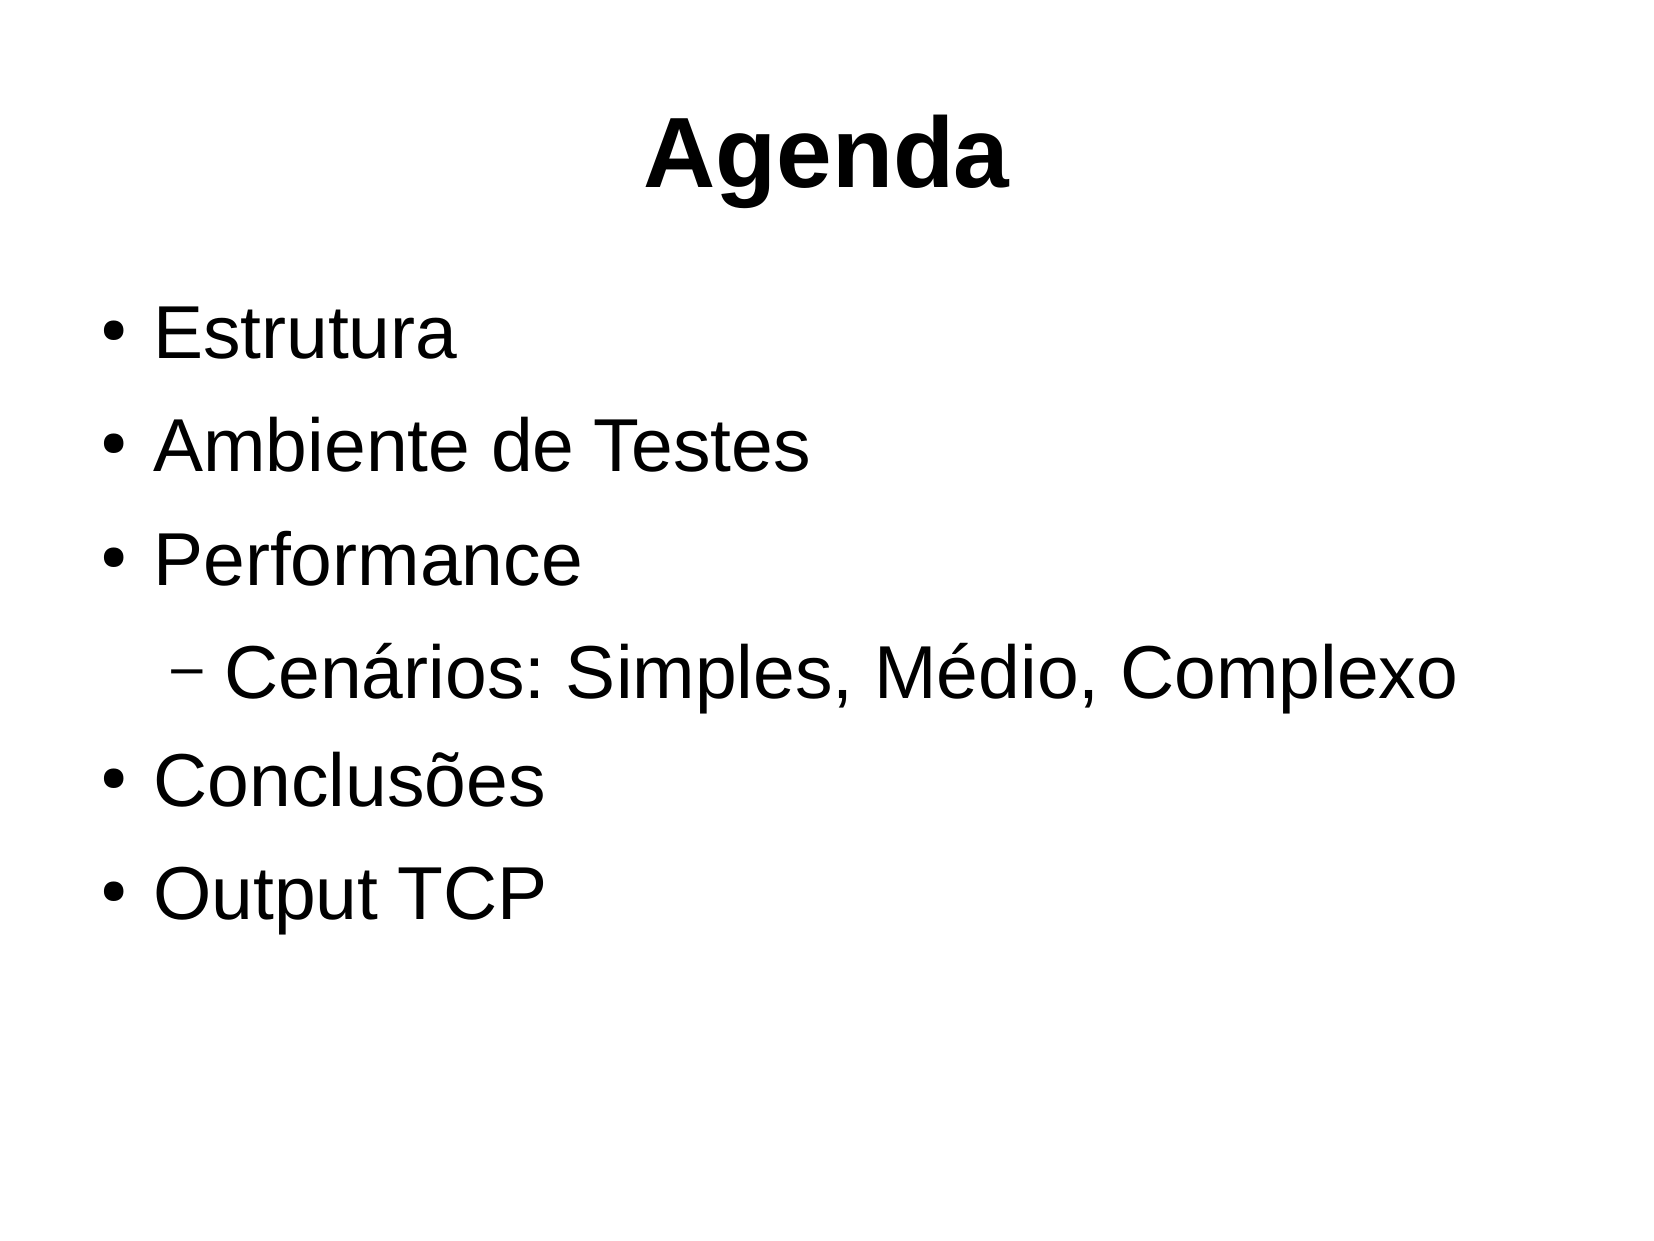

# Agenda
Estrutura
Ambiente de Testes
Performance
Cenários: Simples, Médio, Complexo
Conclusões
Output TCP